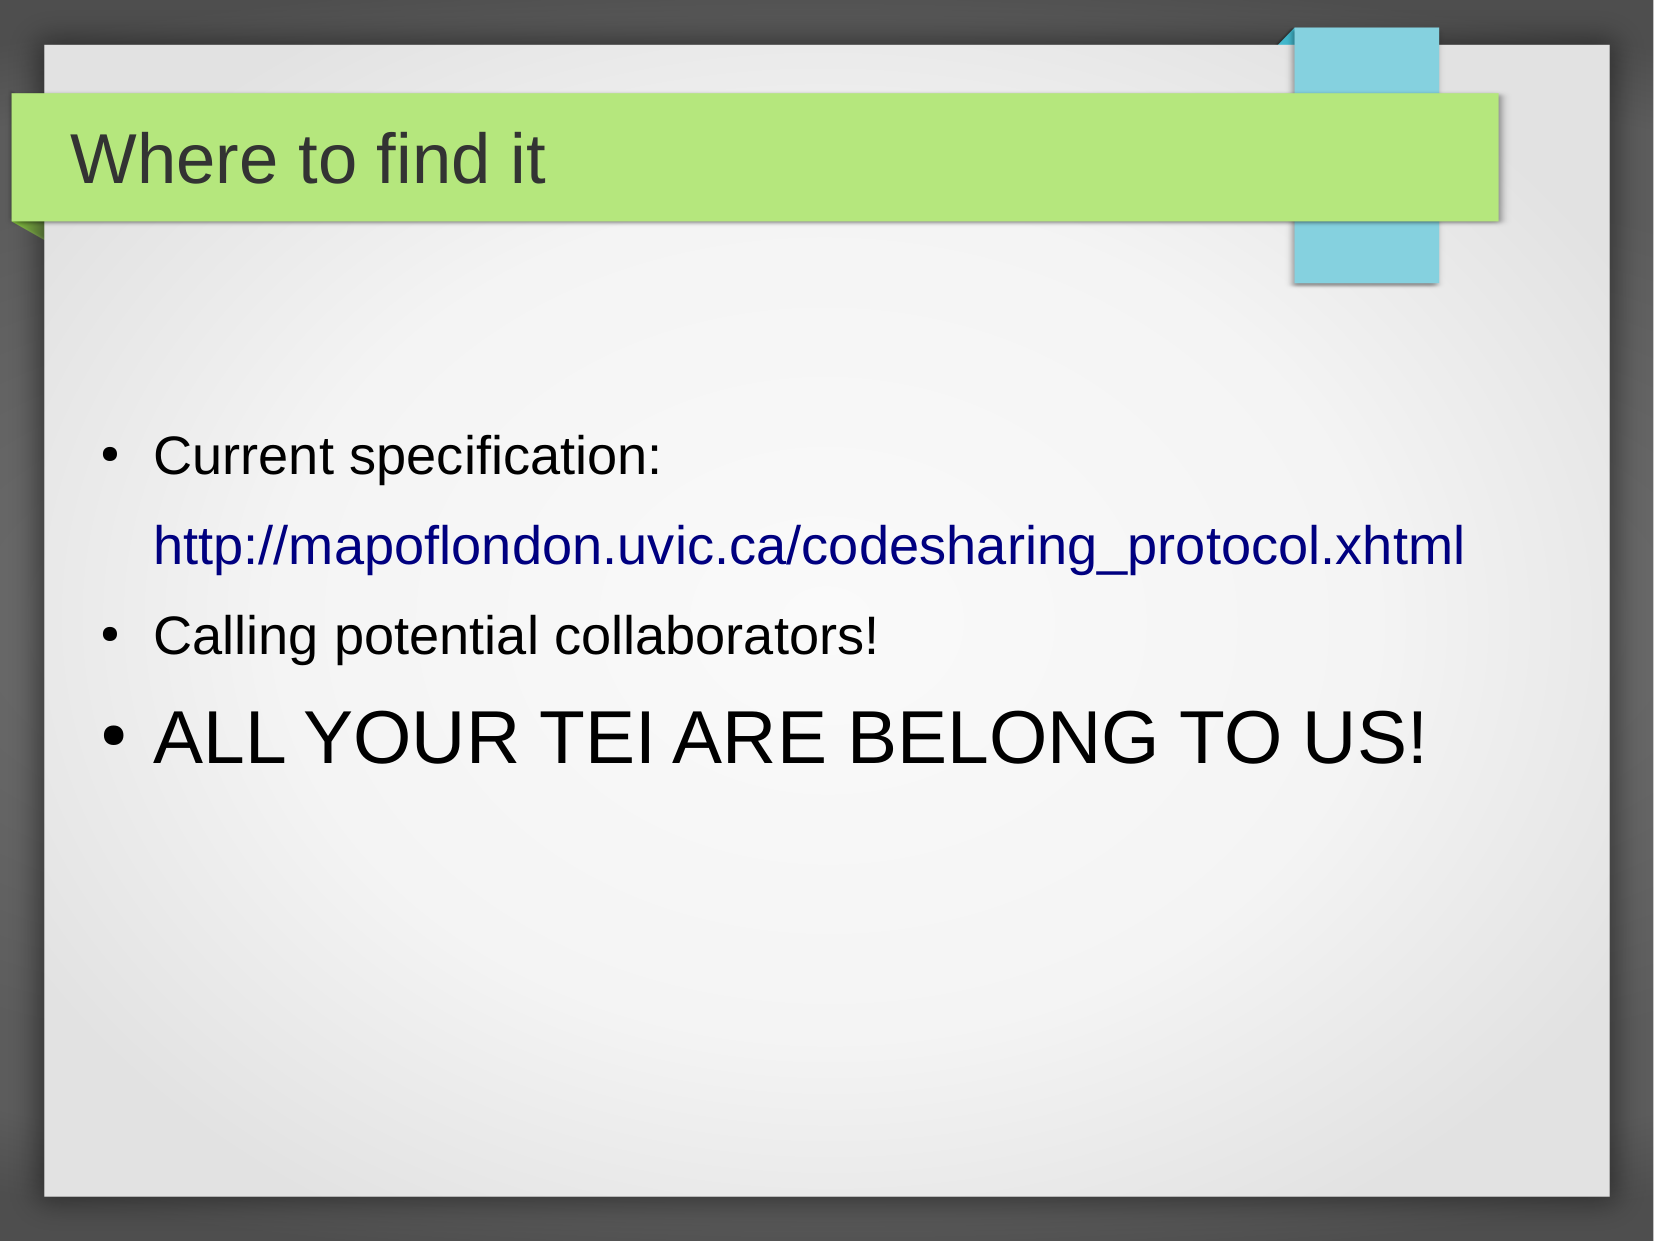

# Where to find it
Current specification:
http://mapoflondon.uvic.ca/codesharing_protocol.xhtml
Calling potential collaborators!
ALL YOUR TEI ARE BELONG TO US!